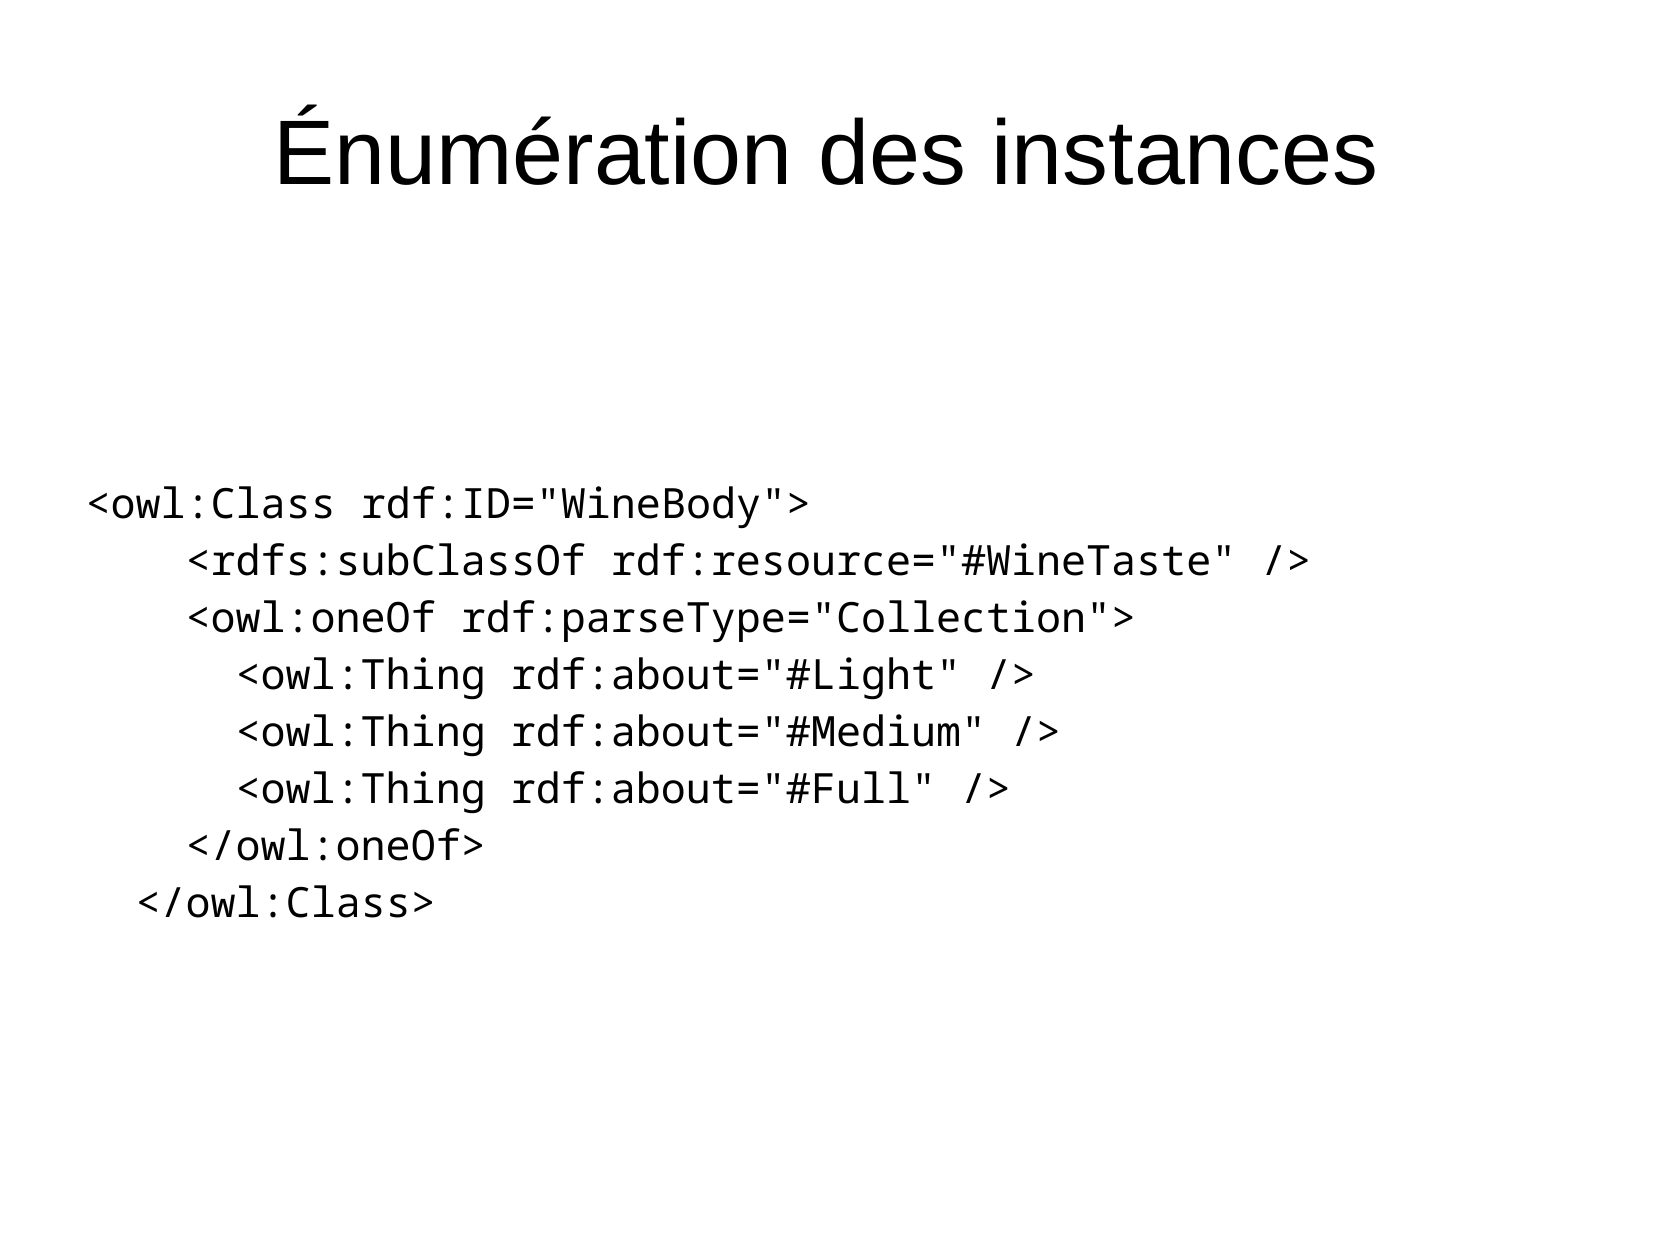

# Énumération des instances
<owl:Class rdf:ID="WineBody">
 <rdfs:subClassOf rdf:resource="#WineTaste" />
 <owl:oneOf rdf:parseType="Collection">
 <owl:Thing rdf:about="#Light" />
 <owl:Thing rdf:about="#Medium" />
 <owl:Thing rdf:about="#Full" />
 </owl:oneOf>
 </owl:Class>